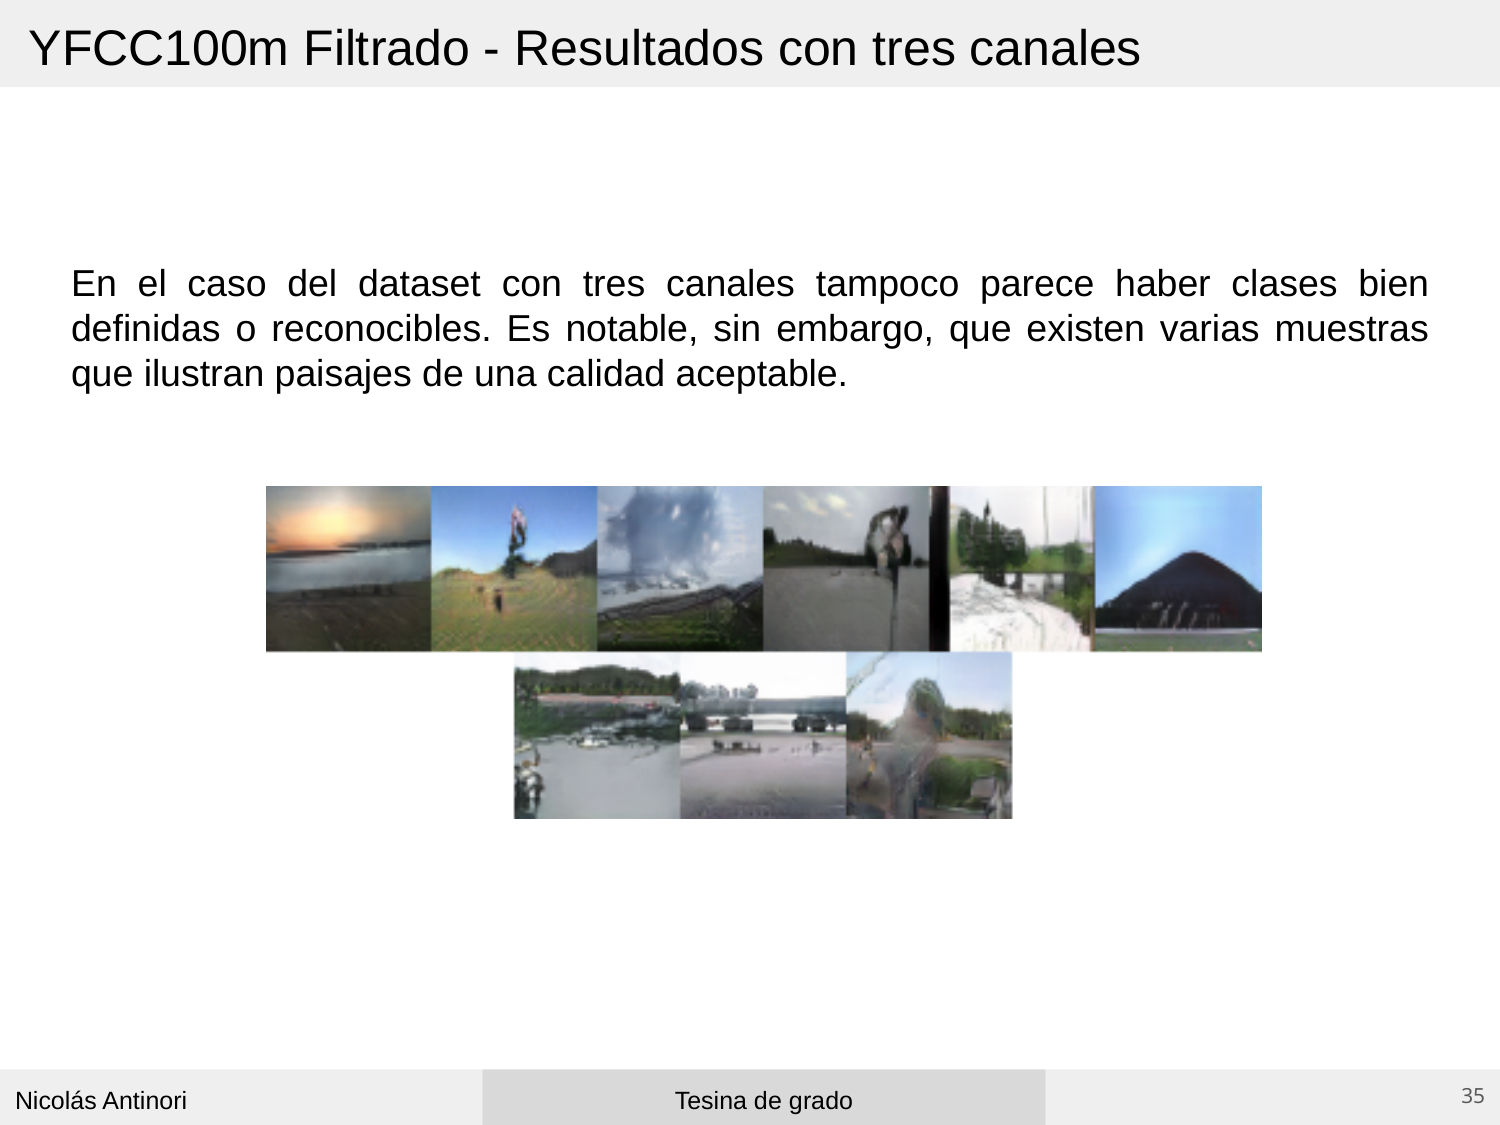

YFCC100m Filtrado - Resultados con tres canales
En el caso del dataset con tres canales tampoco parece haber clases bien definidas o reconocibles. Es notable, sin embargo, que existen varias muestras que ilustran paisajes de una calidad aceptable.
Nicolás Antinori
Tesina de grado